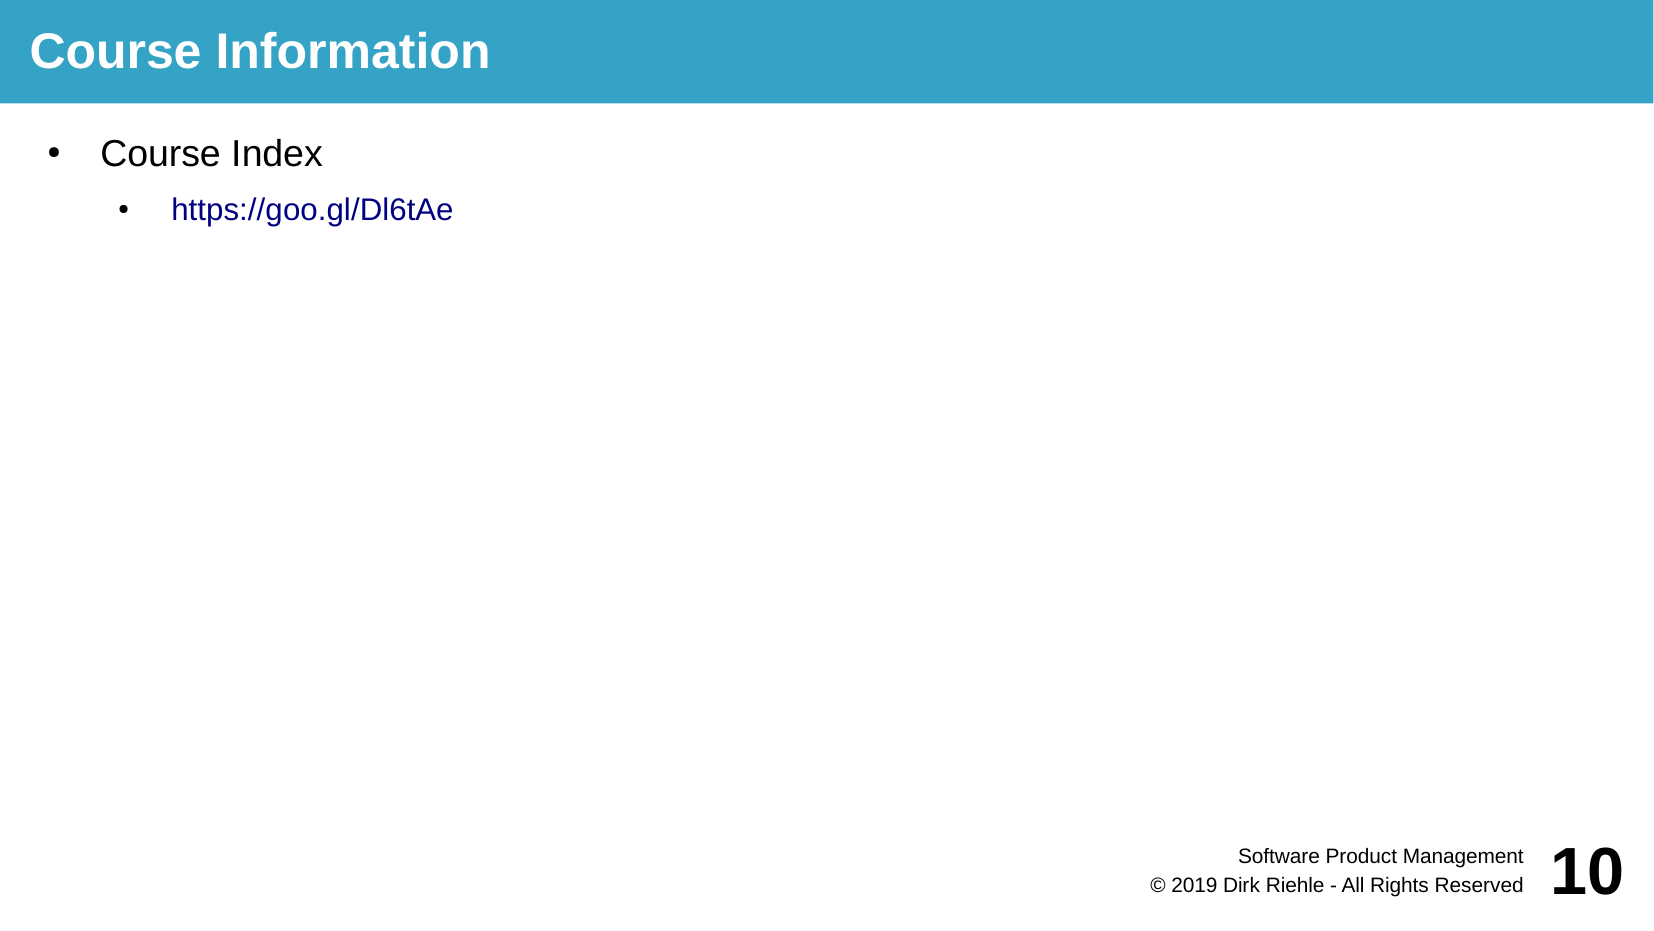

# Course Information
Course Index
https://goo.gl/Dl6tAe
Software Product Management
10
© 2019 Dirk Riehle - All Rights Reserved